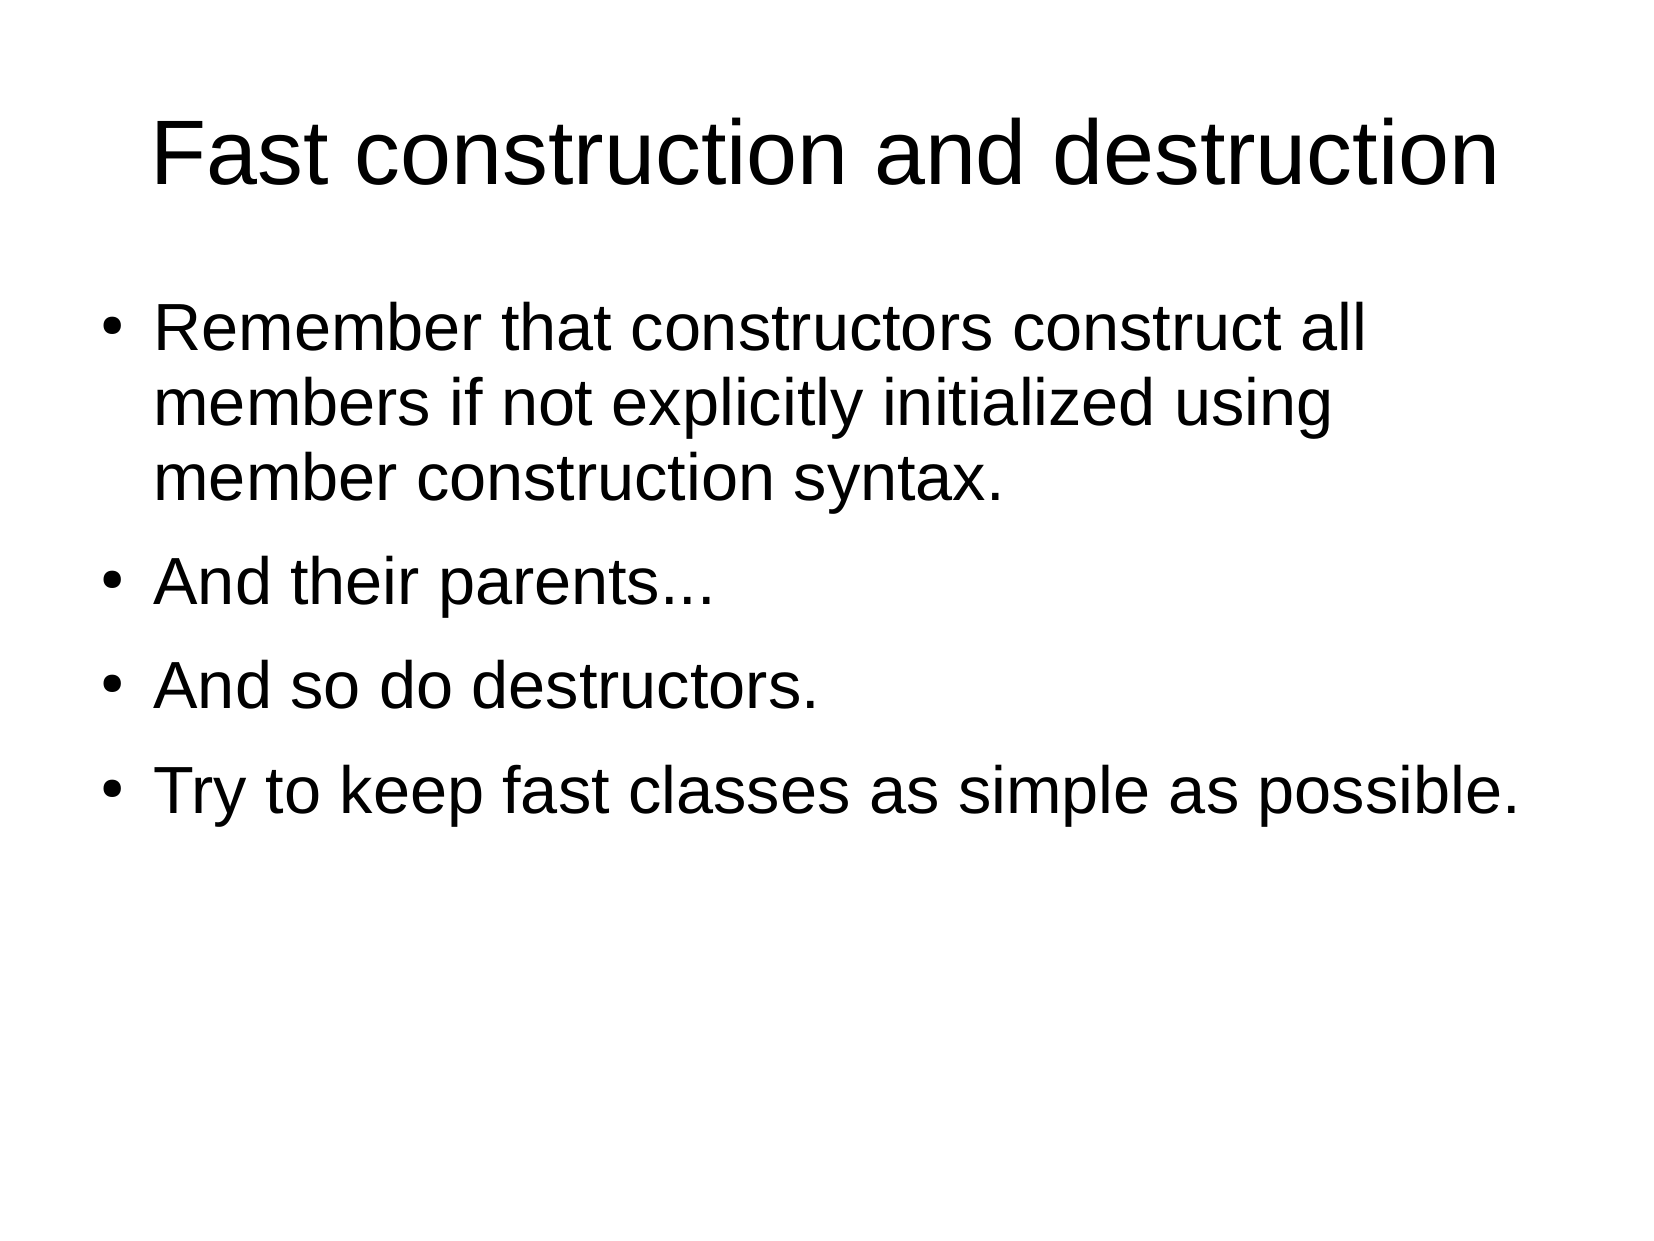

# Fast construction and destruction
Remember that constructors construct all members if not explicitly initialized using member construction syntax.
And their parents...
And so do destructors.
Try to keep fast classes as simple as possible.